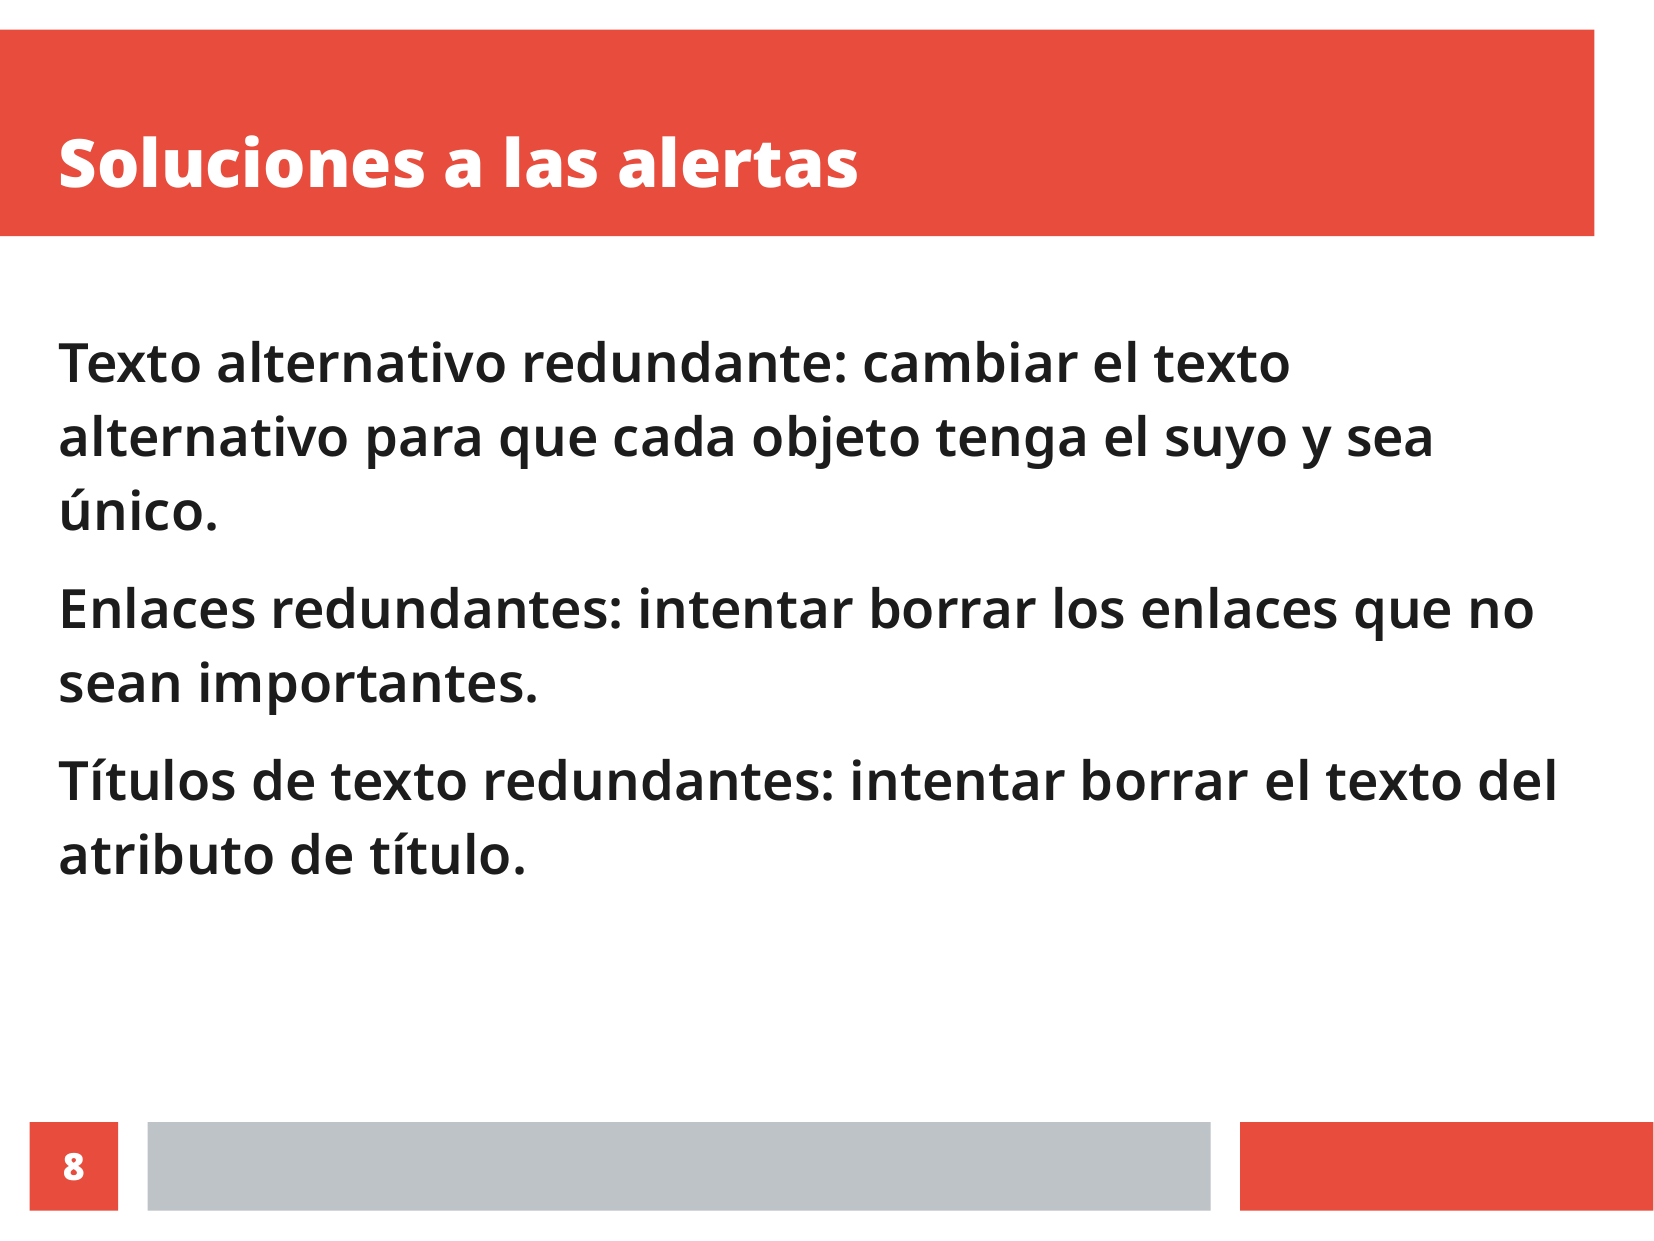

# Soluciones a las alertas
Texto alternativo redundante: cambiar el texto alternativo para que cada objeto tenga el suyo y sea único.
Enlaces redundantes: intentar borrar los enlaces que no sean importantes.
Títulos de texto redundantes: intentar borrar el texto del atributo de título.
8